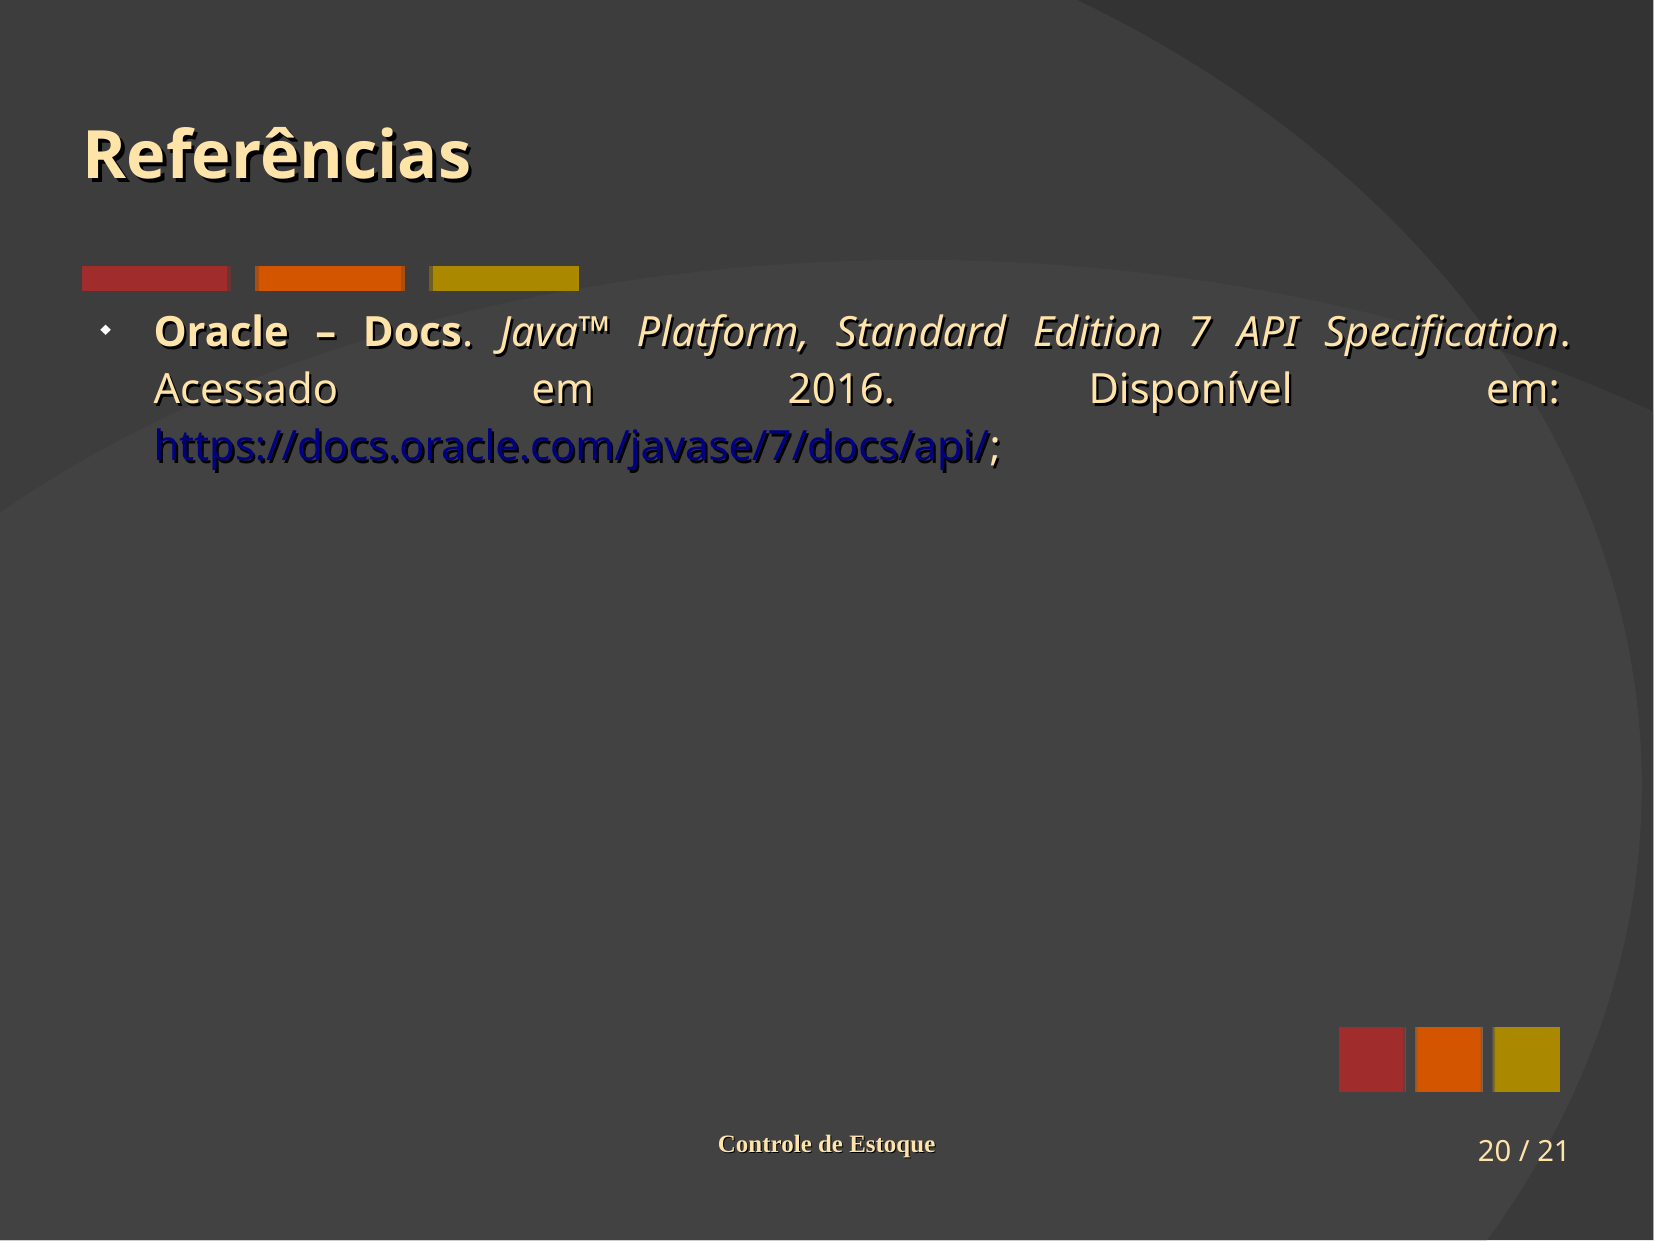

# Referências
Oracle – Docs. Java™ Platform, Standard Edition 7 API Specification. Acessado em 2016. Disponível em: https://docs.oracle.com/javase/7/docs/api/;
20